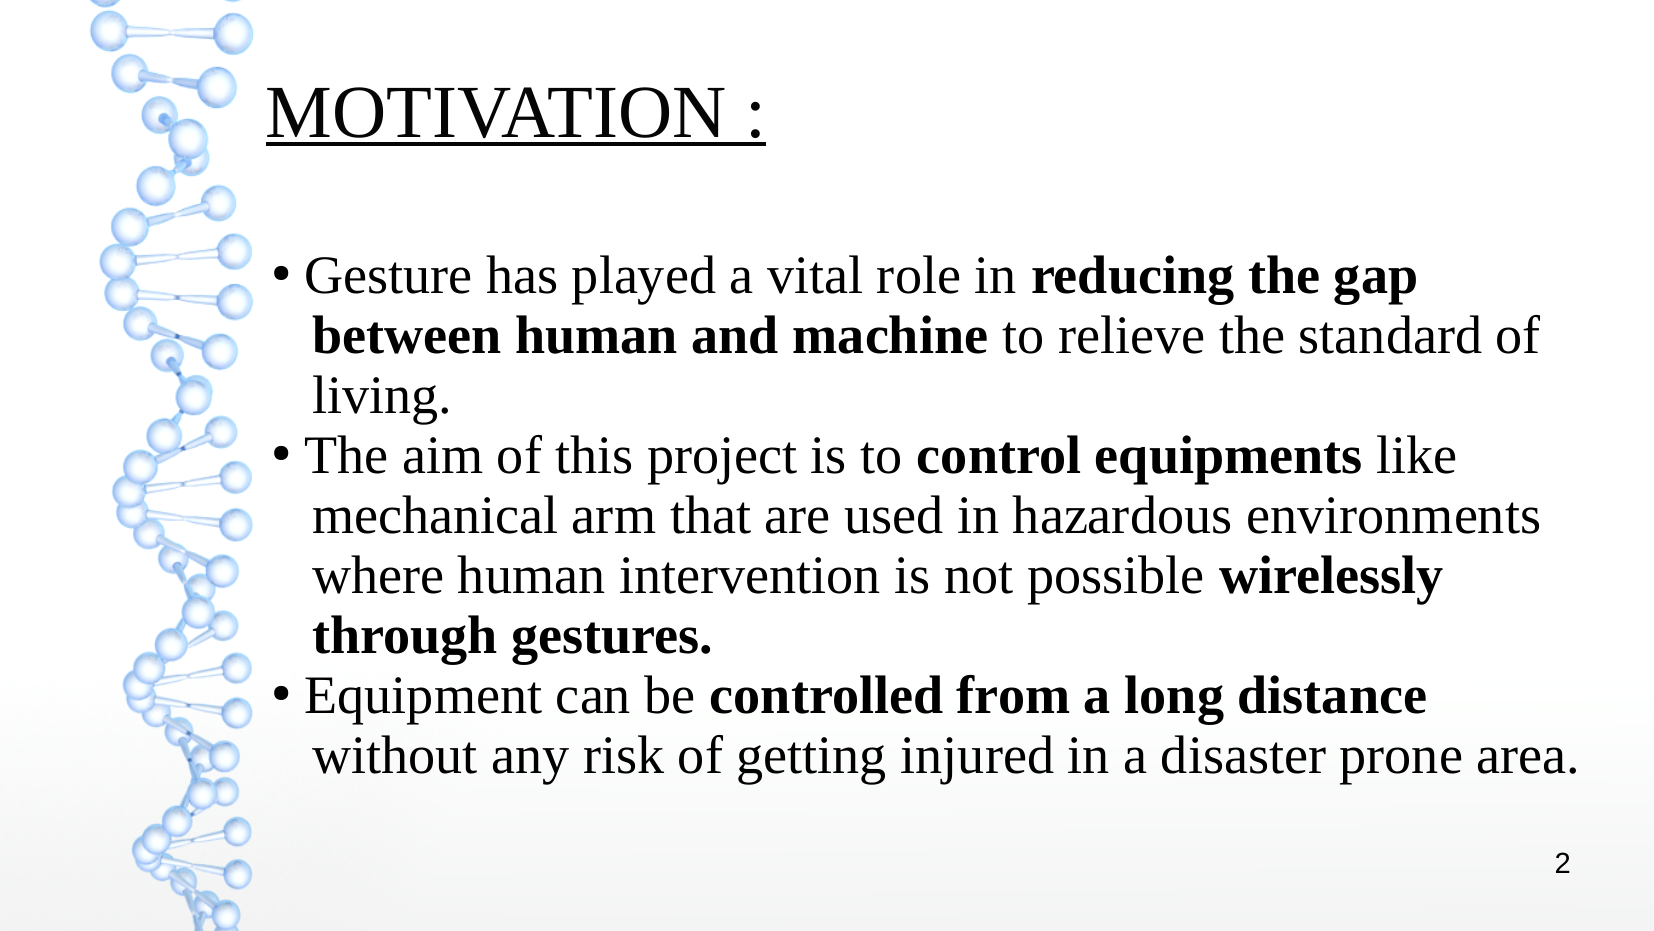

# MOTIVATION :
 Gesture has played a vital role in reducing the gap between human and machine to relieve the standard of living.
 The aim of this project is to control equipments like mechanical arm that are used in hazardous environments where human intervention is not possible wirelessly through gestures.
 Equipment can be controlled from a long distance without any risk of getting injured in a disaster prone area.
2